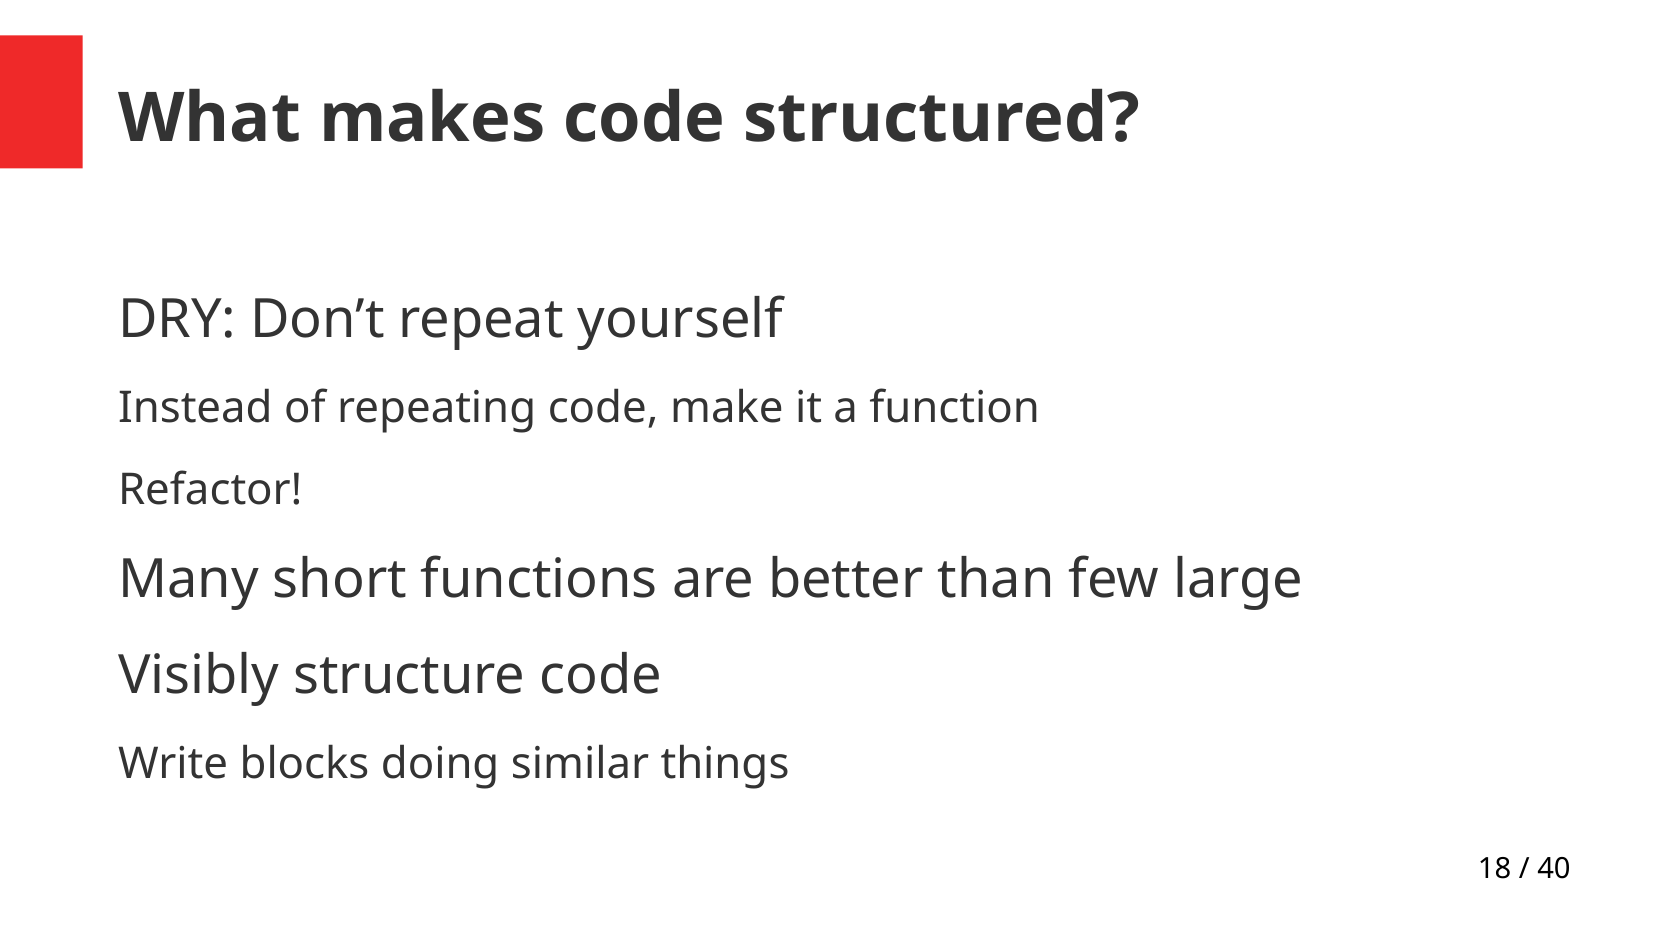

# What makes code structured?
DRY: Don’t repeat yourself
Instead of repeating code, make it a function
Refactor!
Many short functions are better than few large
Visibly structure code
Write blocks doing similar things
18